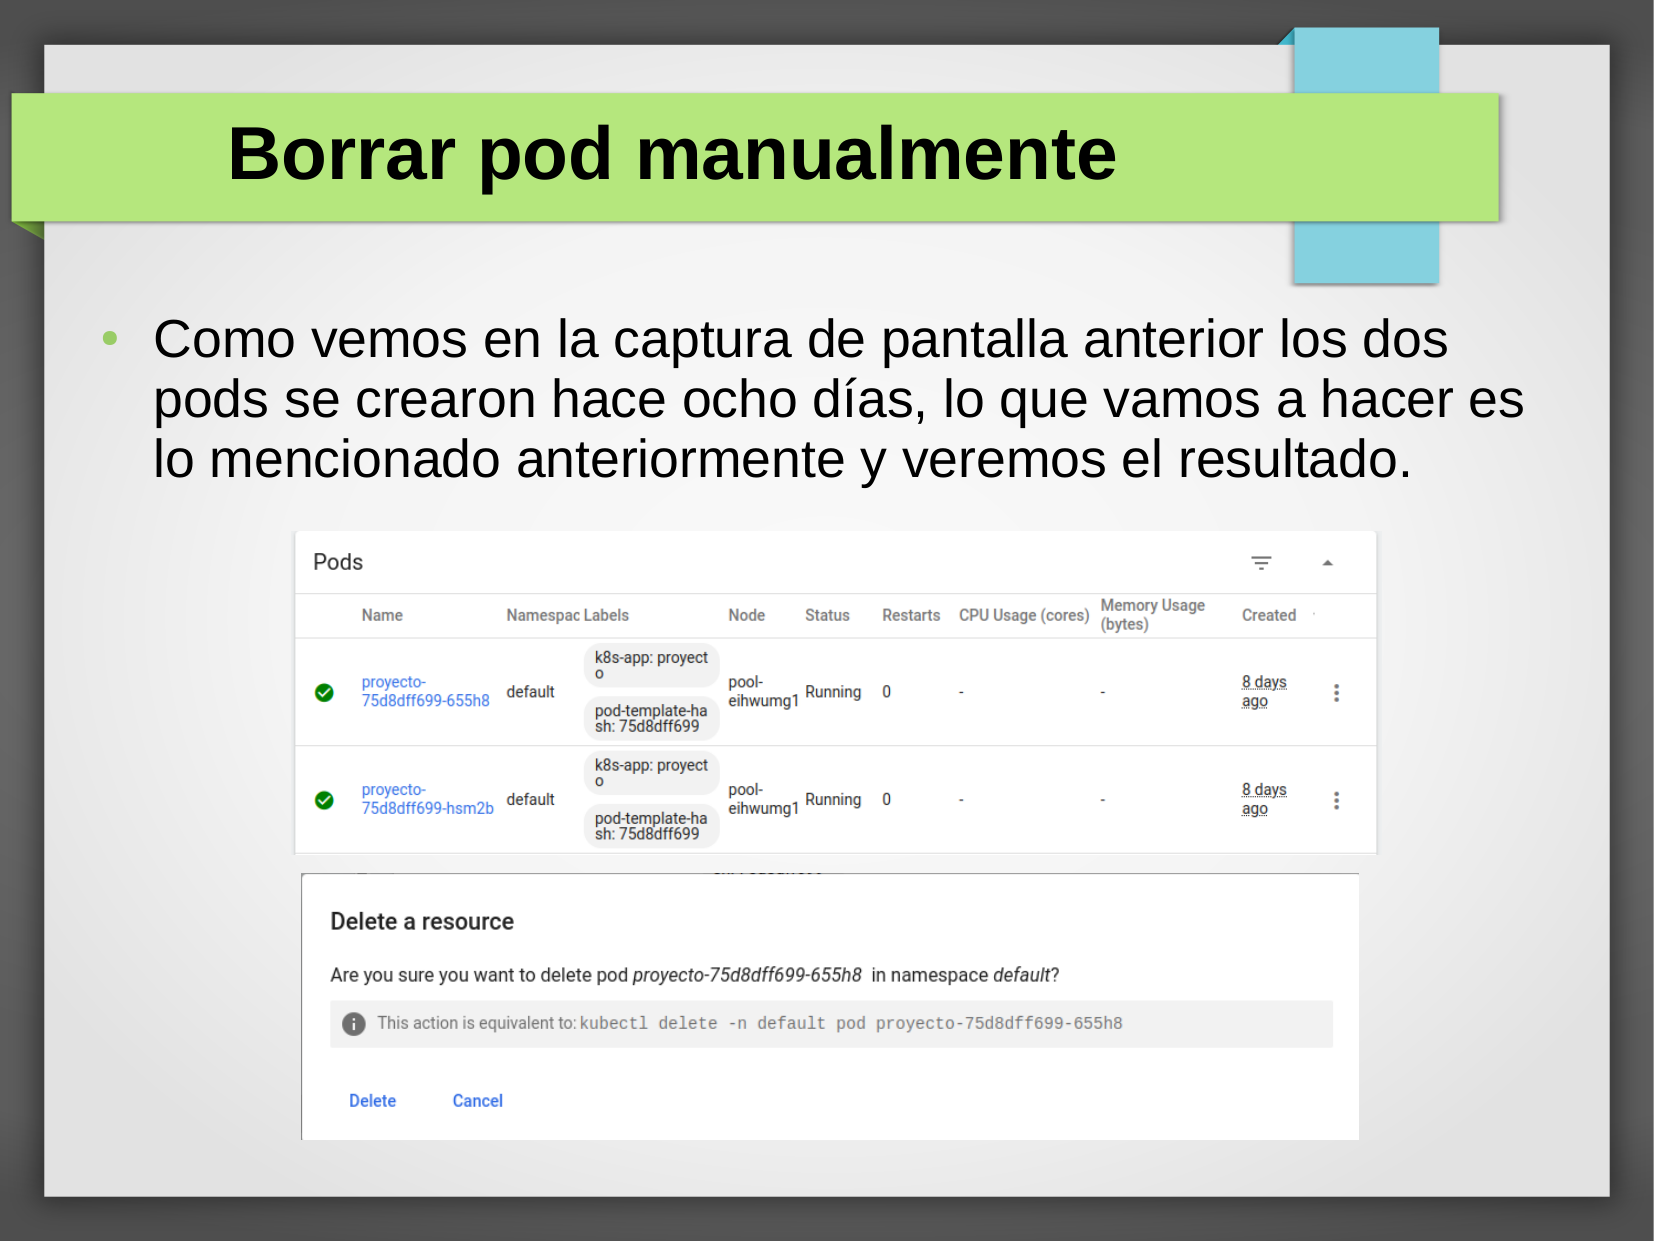

# Borrar pod manualmente
Como vemos en la captura de pantalla anterior los dos pods se crearon hace ocho días, lo que vamos a hacer es lo mencionado anteriormente y veremos el resultado.